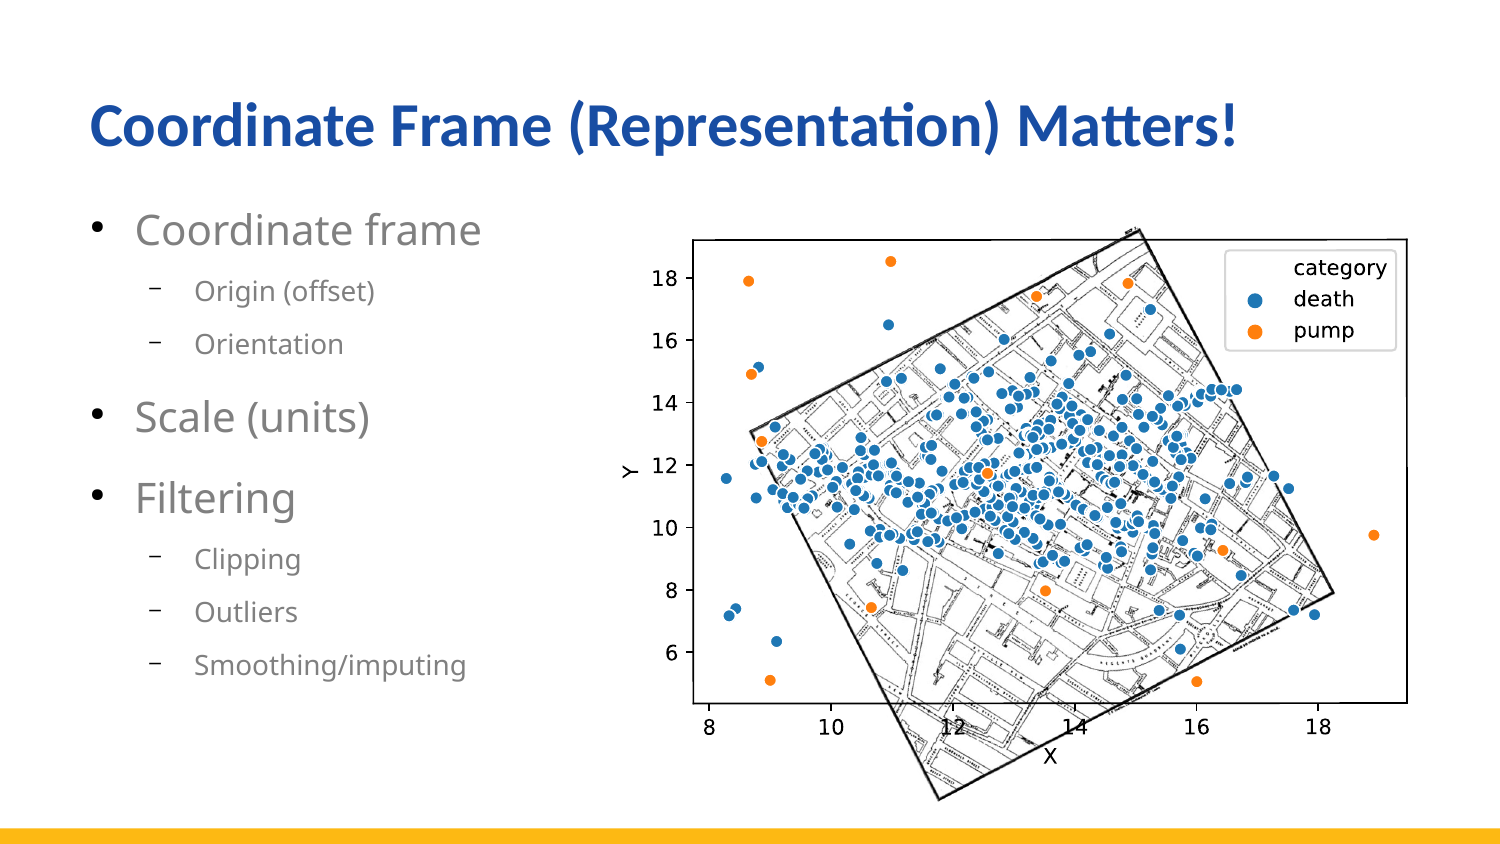

# Coordinate Frame (Representation) Matters!
Coordinate frame
Origin (offset)
Orientation
Scale (units)
Filtering
Clipping
Outliers
Smoothing/imputing